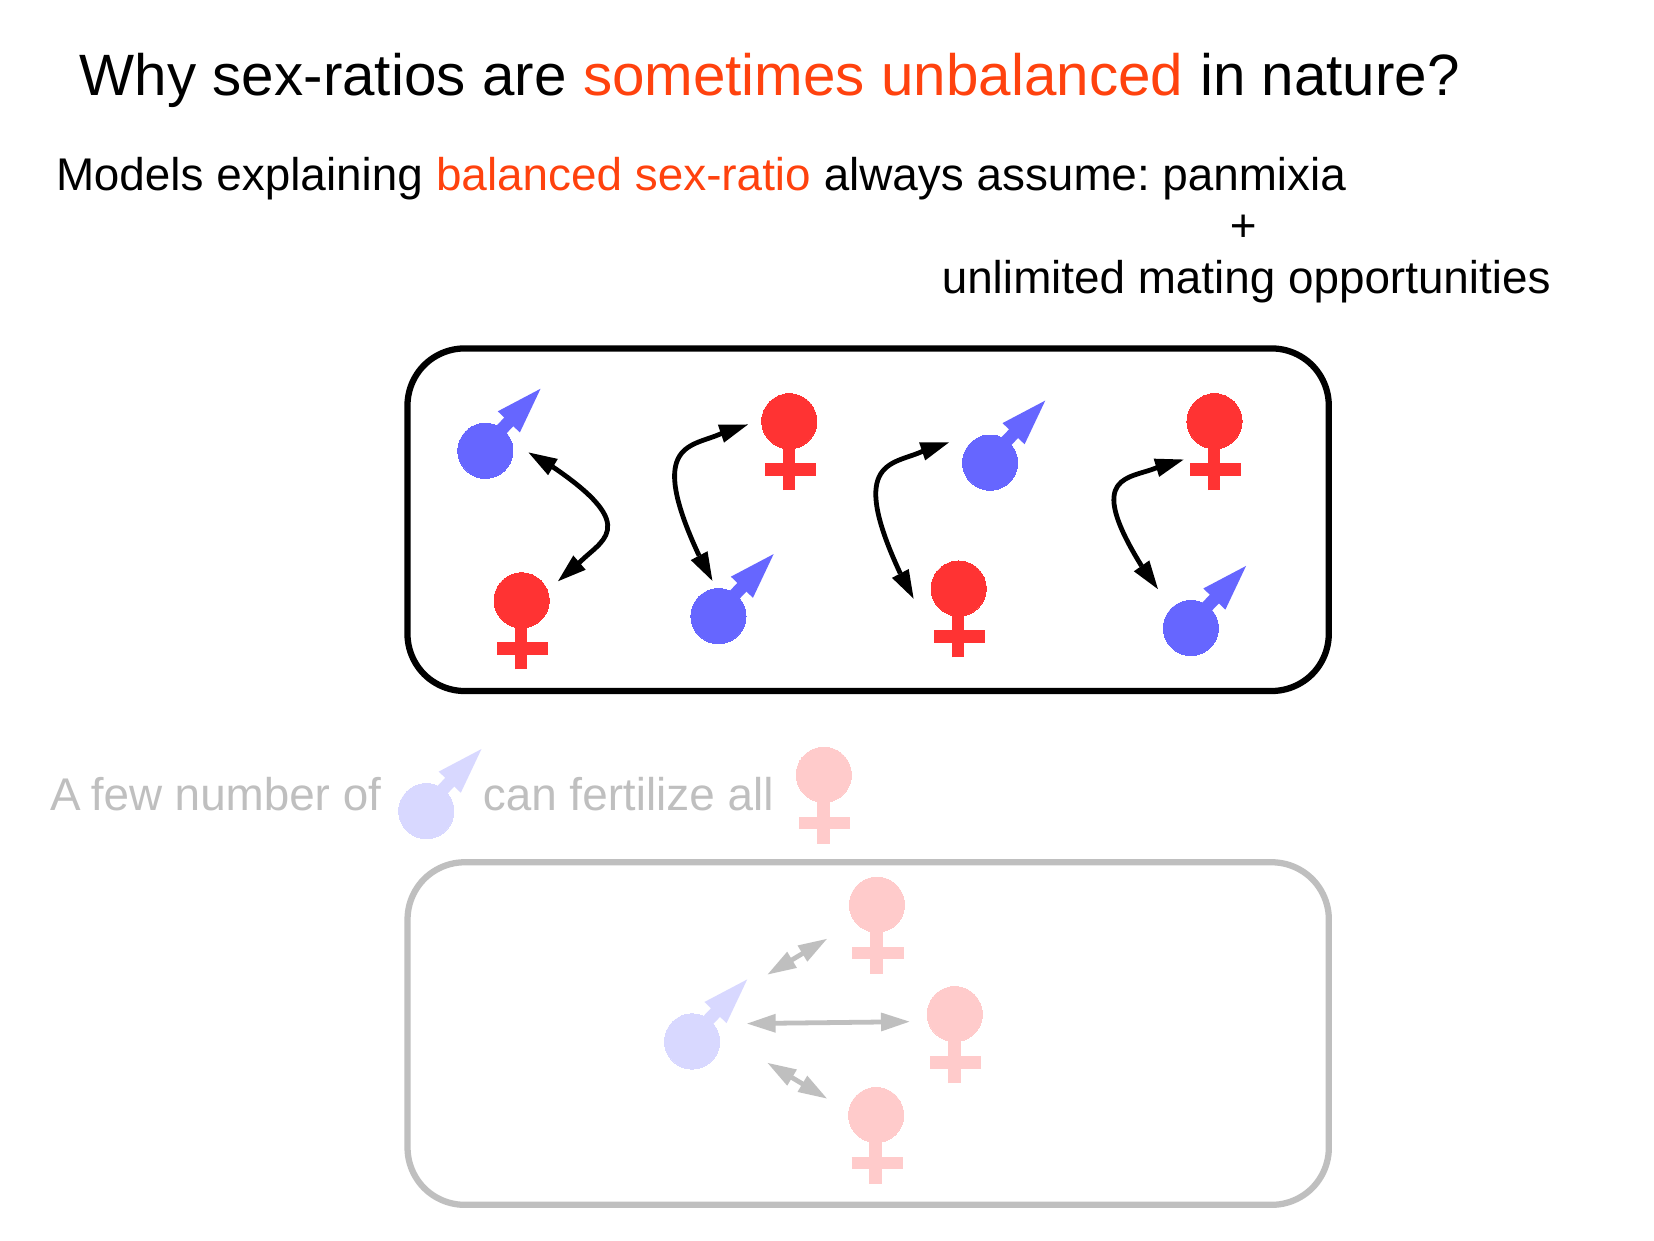

Why sex-ratios are sometimes unbalanced in nature?
Models explaining balanced sex-ratio always assume: panmixia
														 +
												unlimited mating opportunities
A few number of can fertilize all